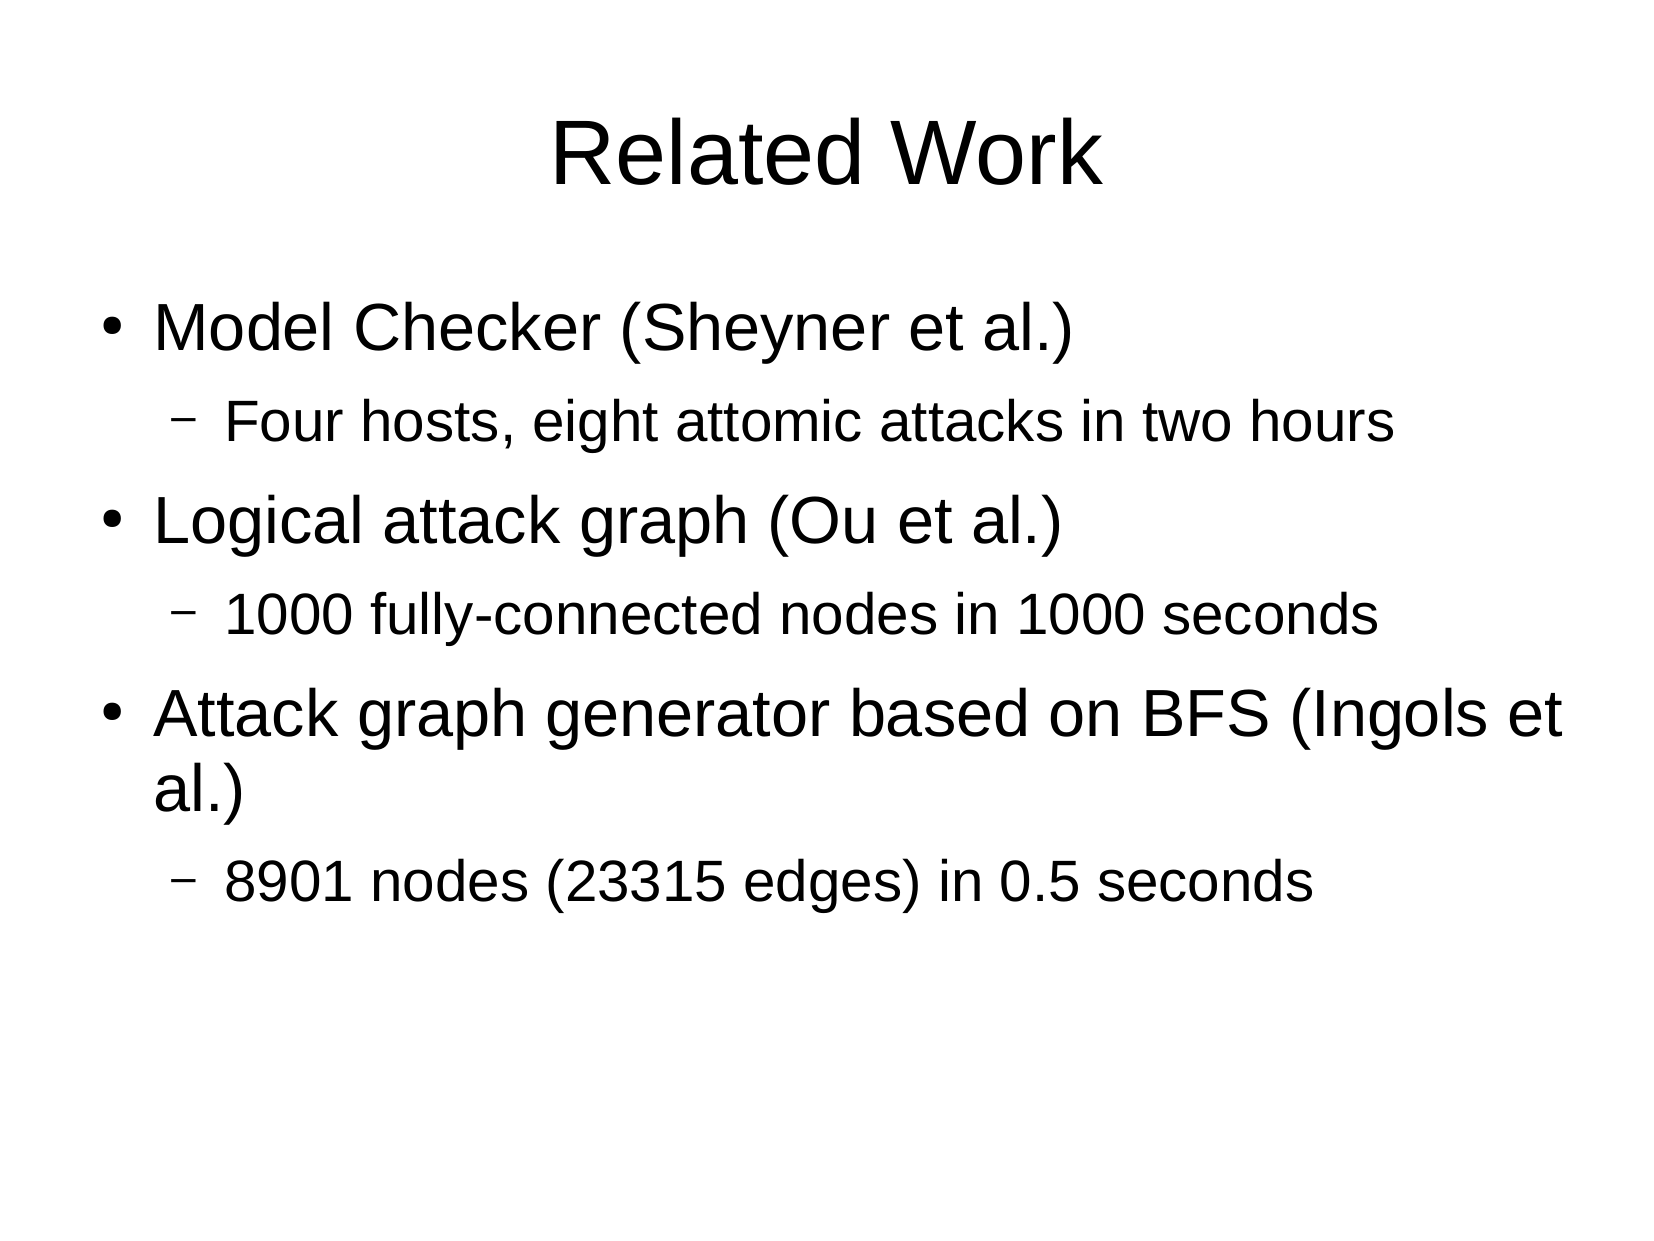

# Related Work
Model Checker (Sheyner et al.)
Four hosts, eight attomic attacks in two hours
Logical attack graph (Ou et al.)
1000 fully-connected nodes in 1000 seconds
Attack graph generator based on BFS (Ingols et al.)
8901 nodes (23315 edges) in 0.5 seconds